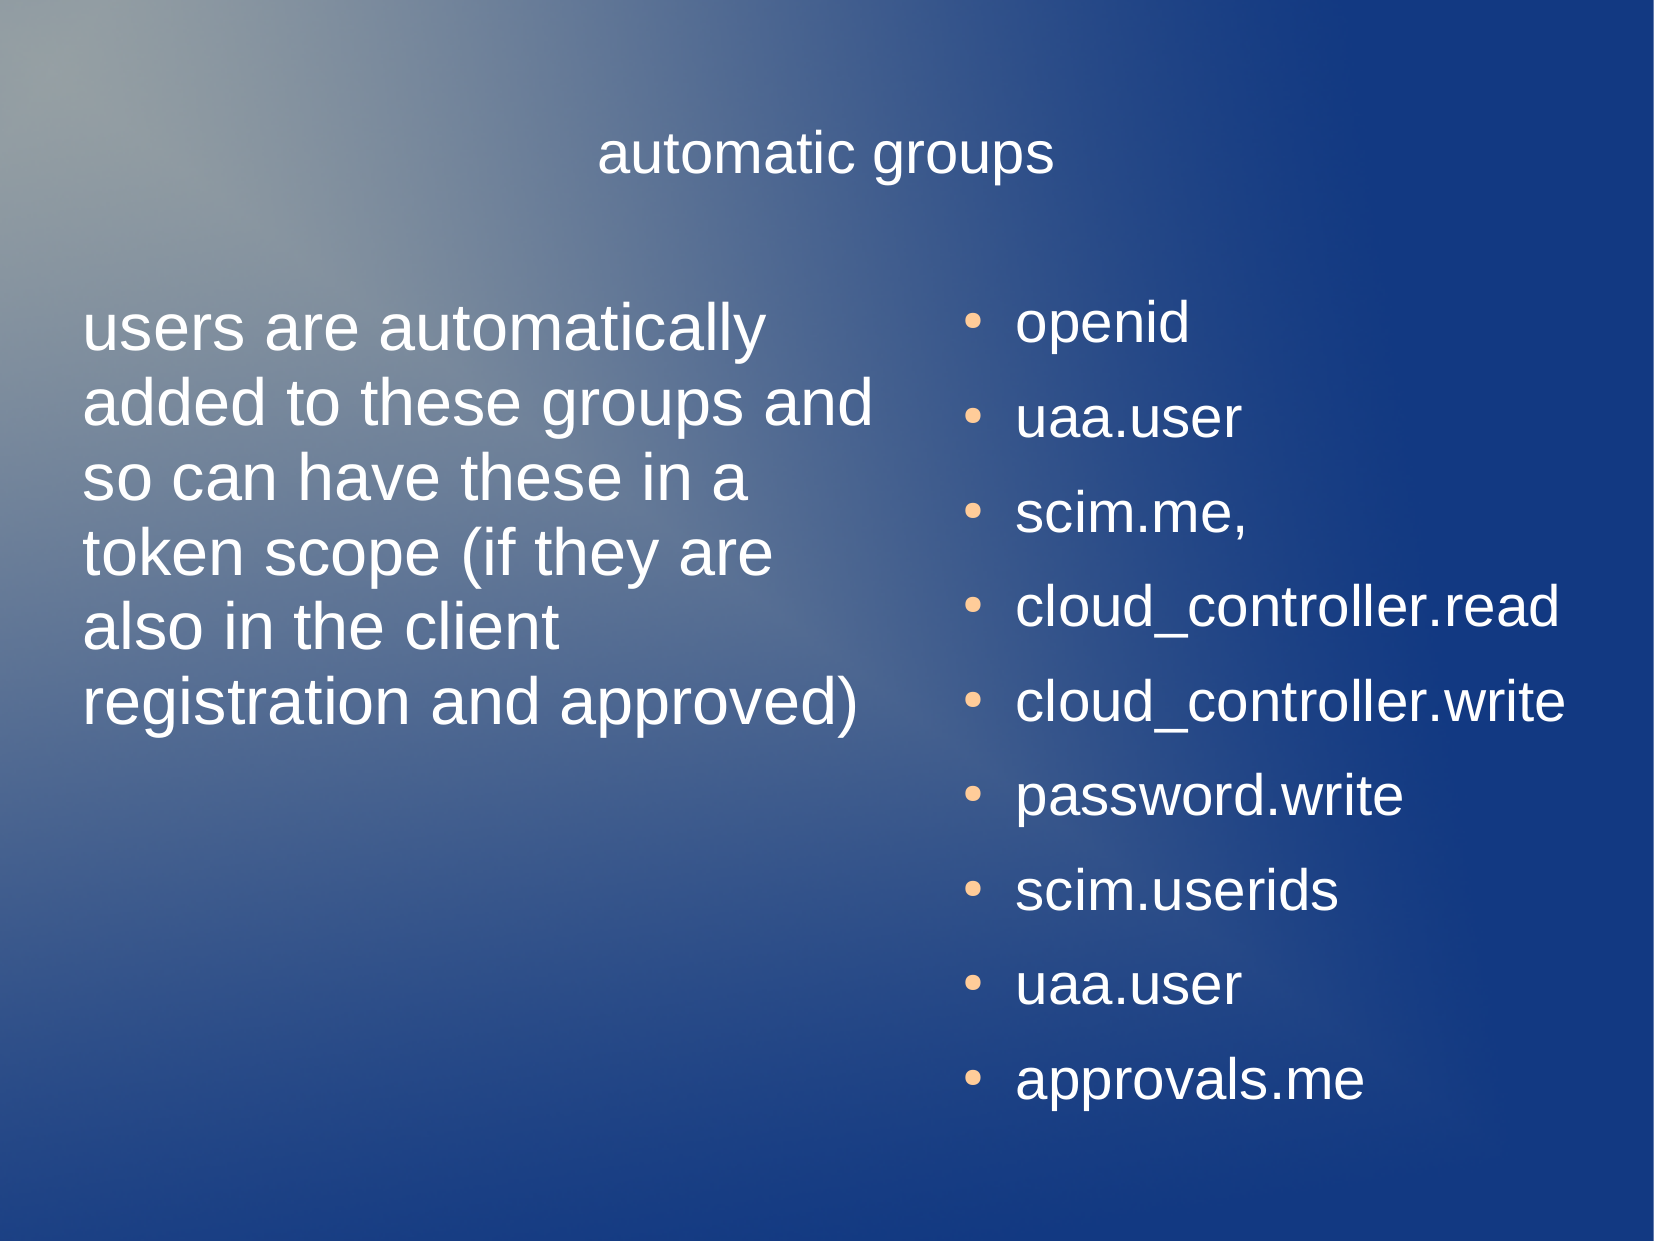

# automatic groups
users are automatically added to these groups and so can have these in a token scope (if they are also in the client registration and approved)
openid
uaa.user
scim.me,
cloud_controller.read
cloud_controller.write
password.write
scim.userids
uaa.user
approvals.me